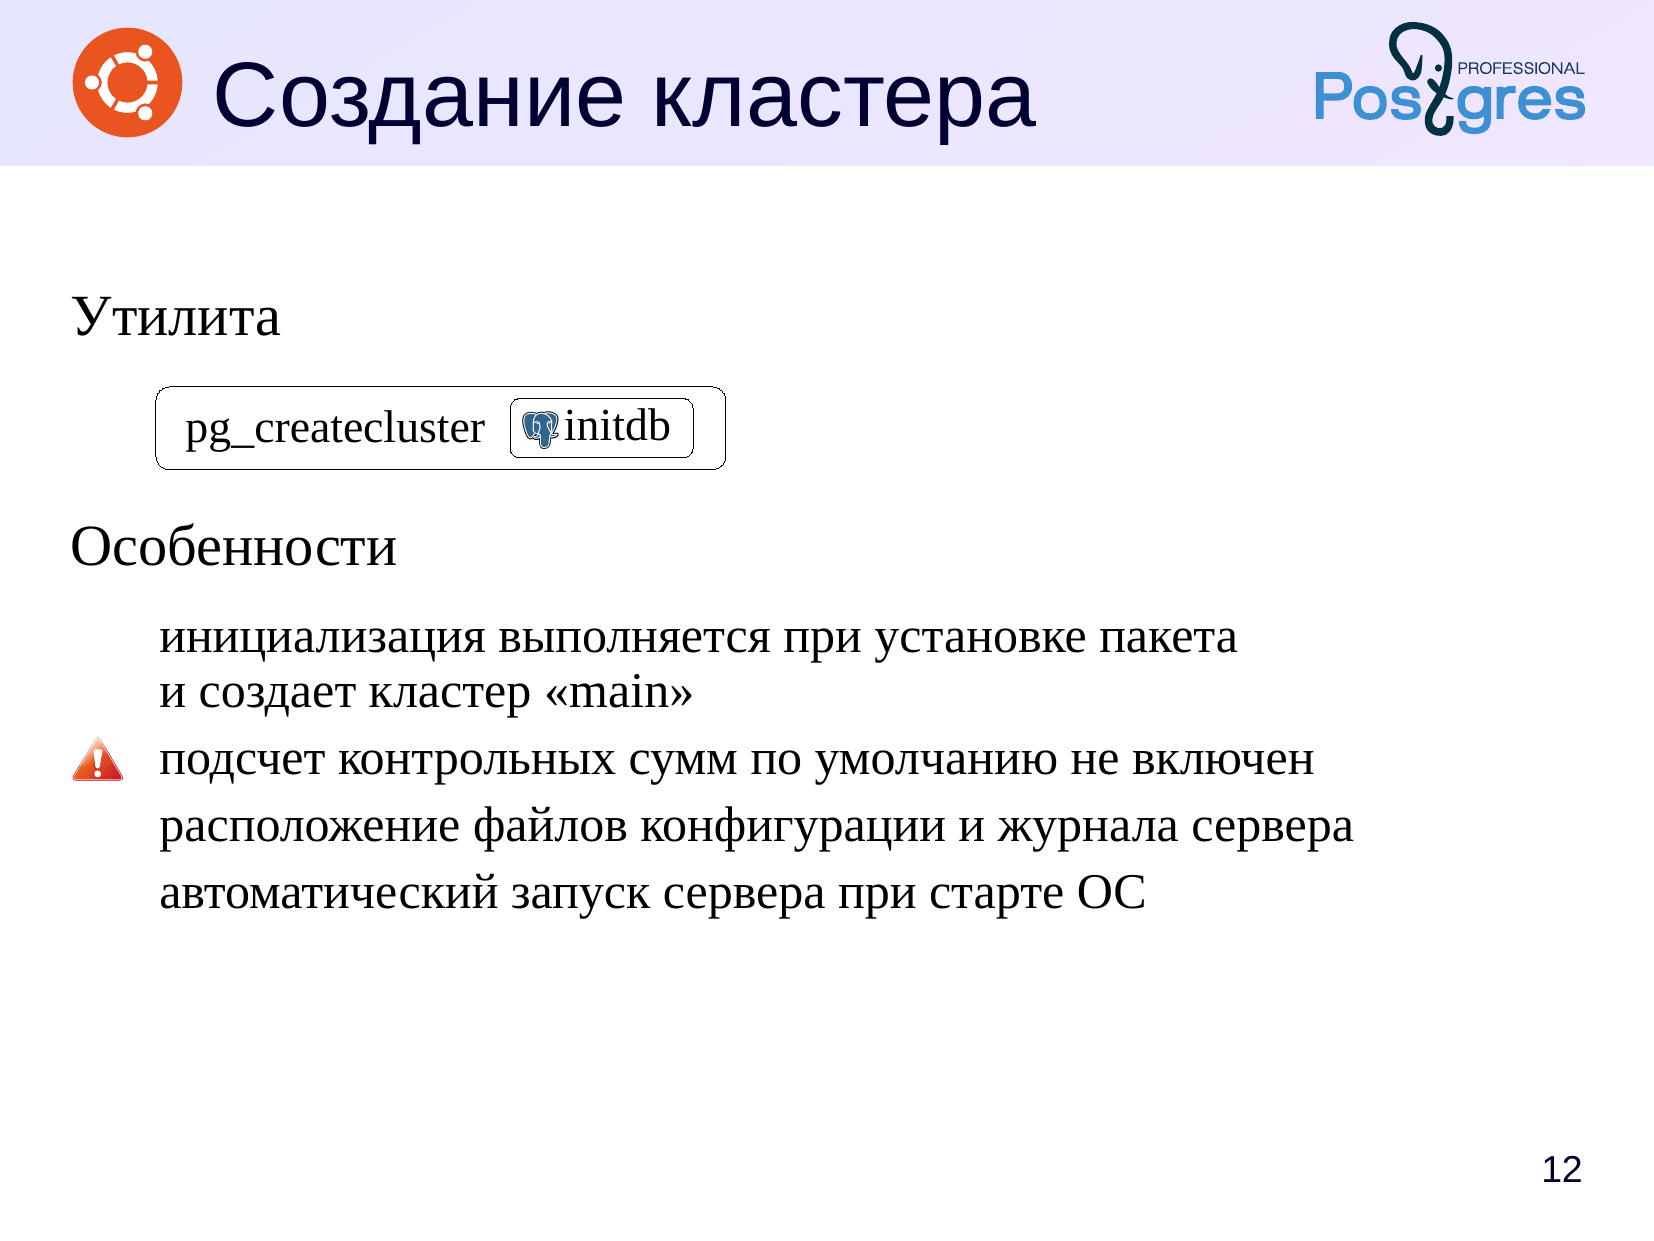

# Создание кластера
Утилита
Особенности
инициализация выполняется при установке пакета
и создает кластер «main»
подсчет контрольных сумм по умолчанию не включен
расположение файлов конфигурации и журнала сервера
автоматический запуск сервера при старте ОС
initdb
pg_createcluster